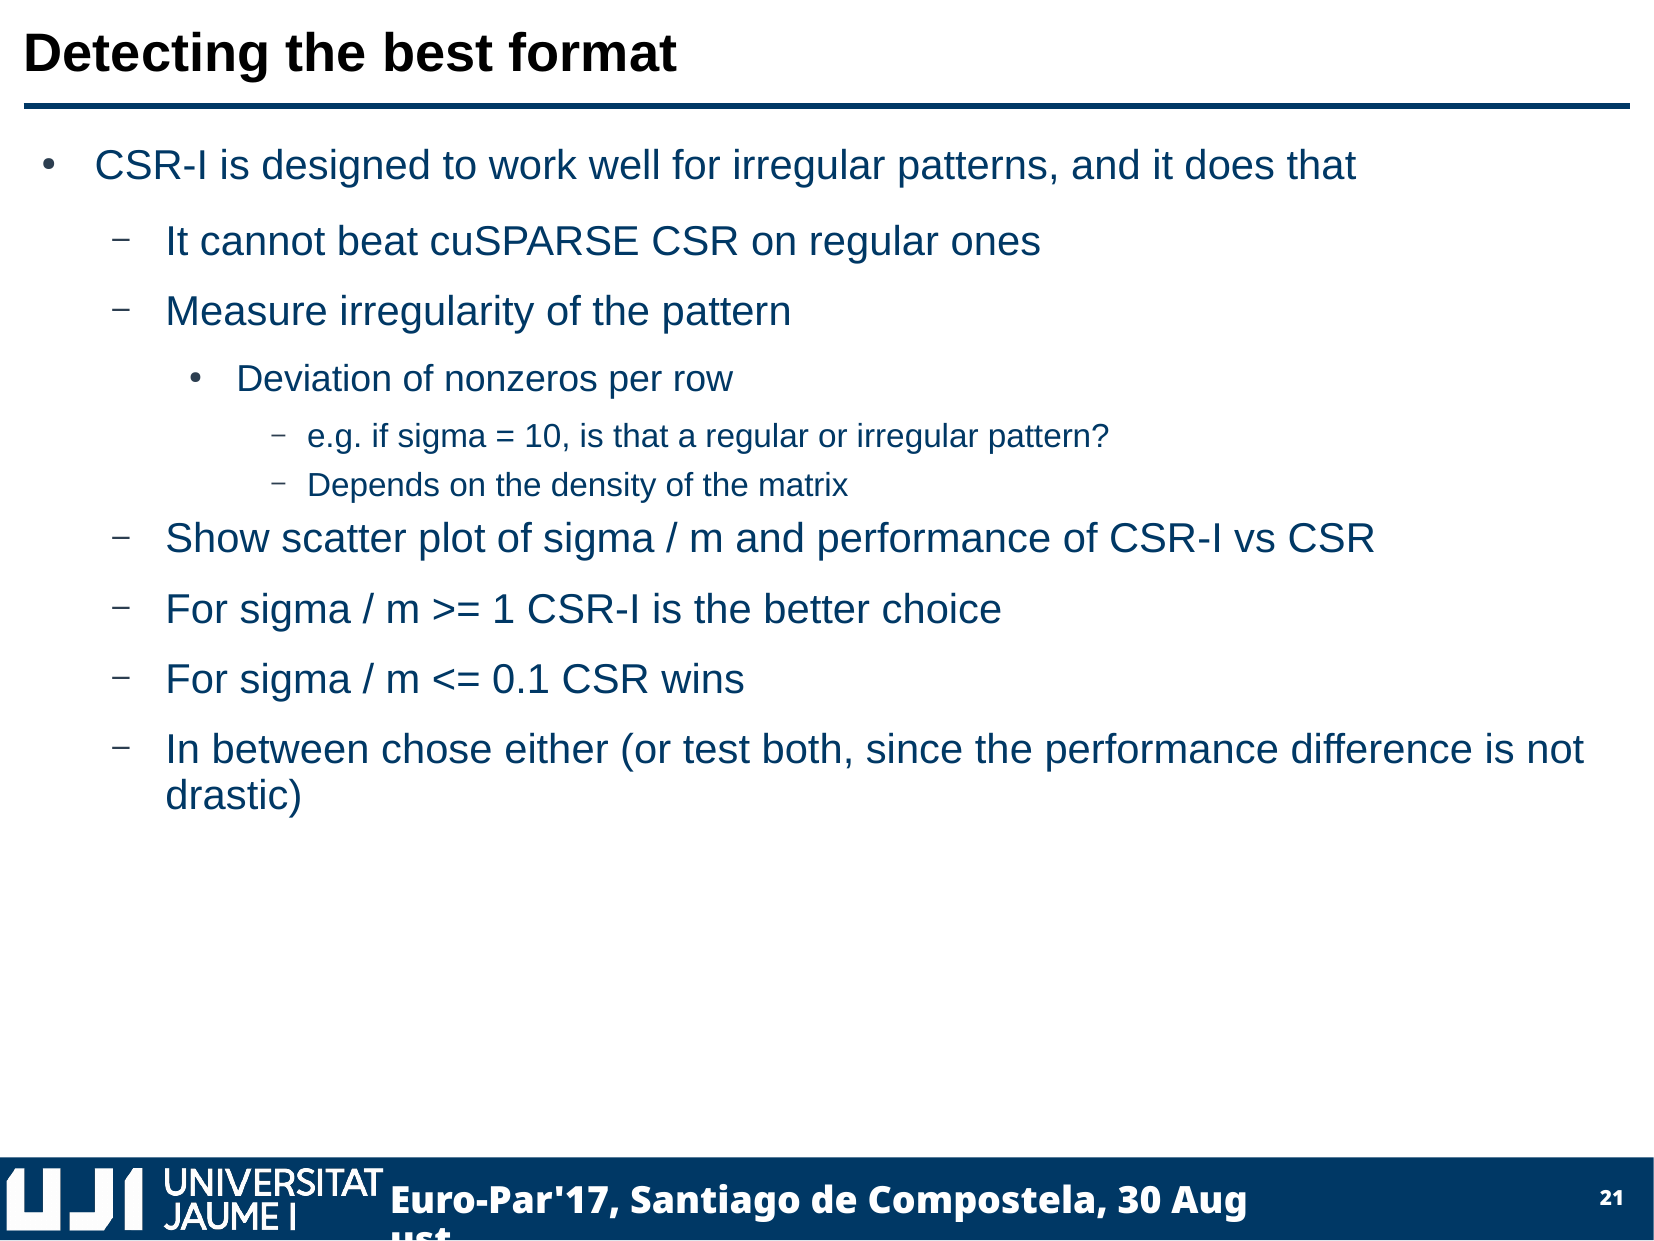

# Detecting the best format
CSR-I is designed to work well for irregular patterns, and it does that
It cannot beat cuSPARSE CSR on regular ones
Measure irregularity of the pattern
Deviation of nonzeros per row
e.g. if sigma = 10, is that a regular or irregular pattern?
Depends on the density of the matrix
Show scatter plot of sigma / m and performance of CSR-I vs CSR
For sigma / m >= 1 CSR-I is the better choice
For sigma / m <= 0.1 CSR wins
In between chose either (or test both, since the performance difference is not drastic)
Euro-Par'17, Santiago de Compostela, 30 August
21